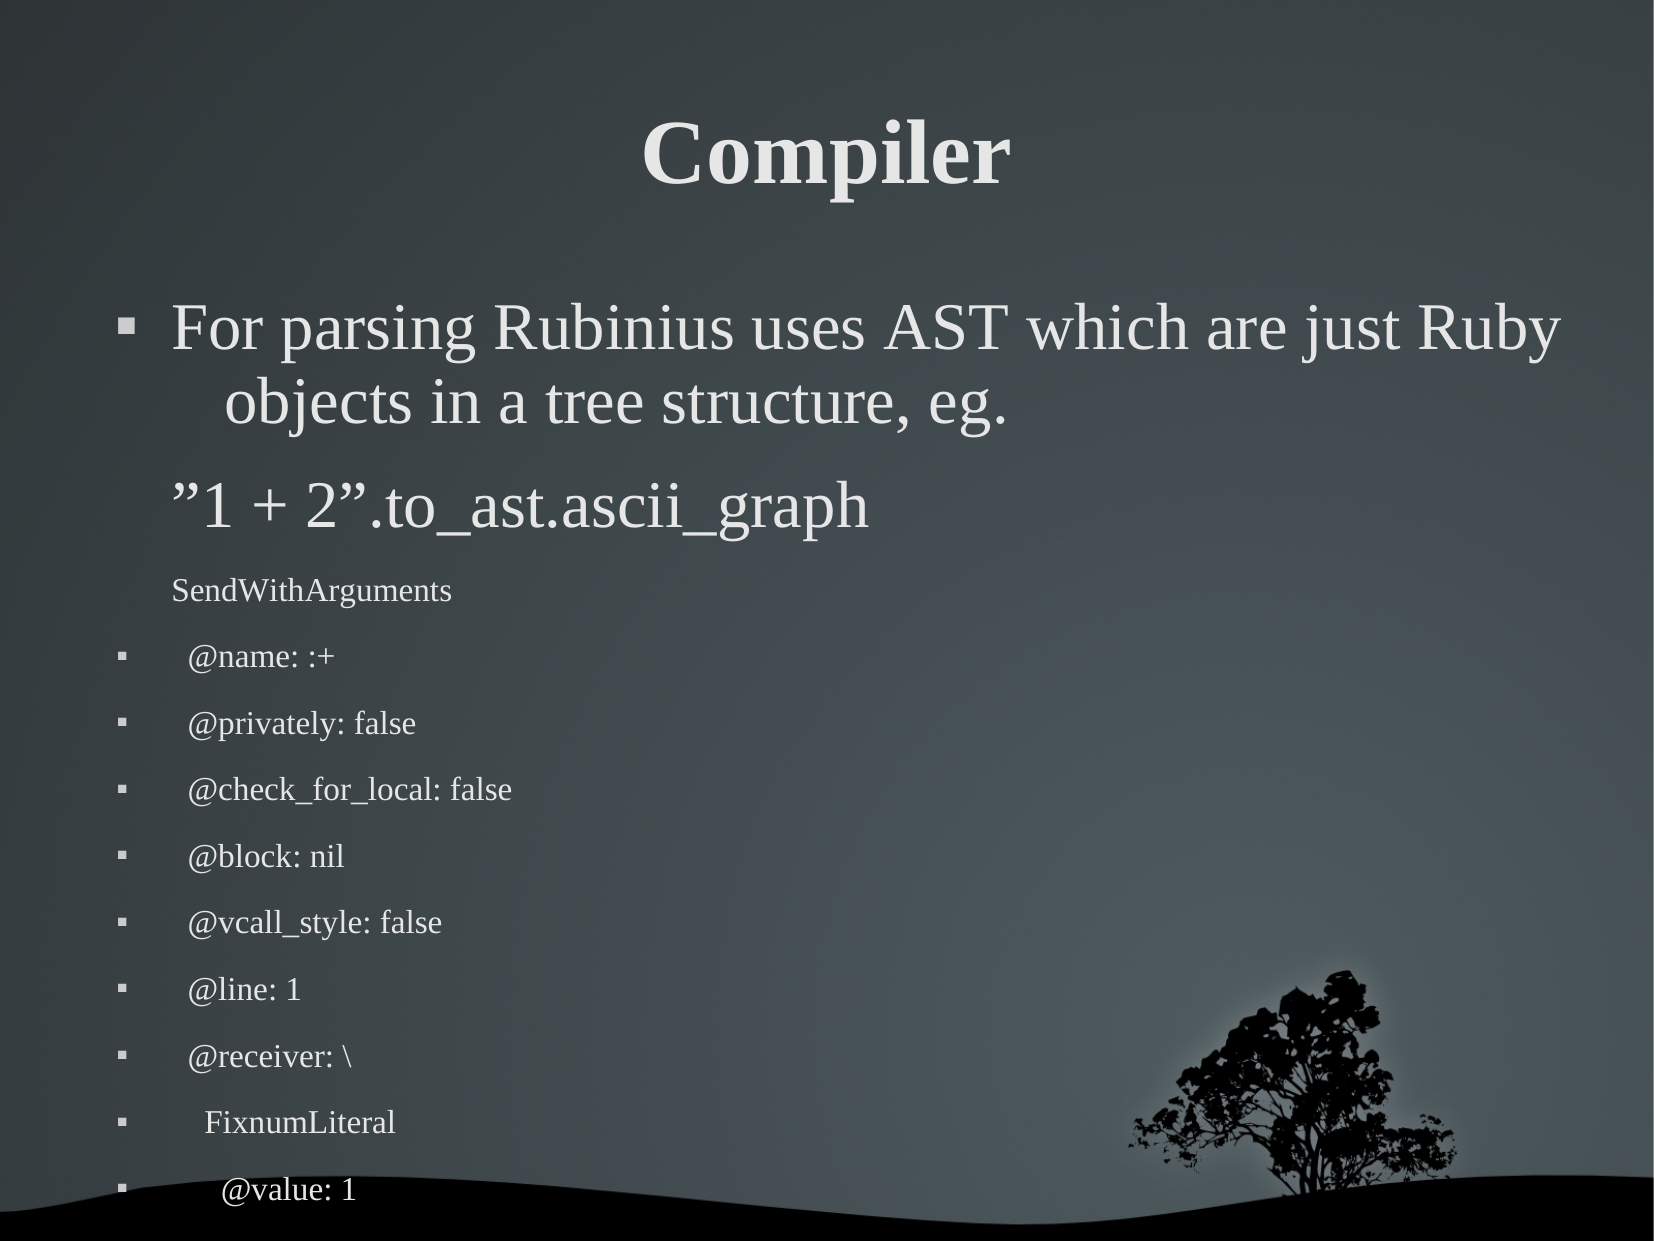

# Compiler
For parsing Rubinius uses AST which are just Ruby objects in a tree structure, eg.
”1 + 2”.to_ast.ascii_graph
SendWithArguments
 @name: :+
 @privately: false
 @check_for_local: false
 @block: nil
 @vcall_style: false
 @line: 1
 @receiver: \
 FixnumLiteral
 @value: 1
 @line: 1
 @arguments: \
 ActualArguments
 @array: [
 FixnumLiteral [0]
 @value: 2
 @line: 1
 ]
 @splat: nil
 @line: 1